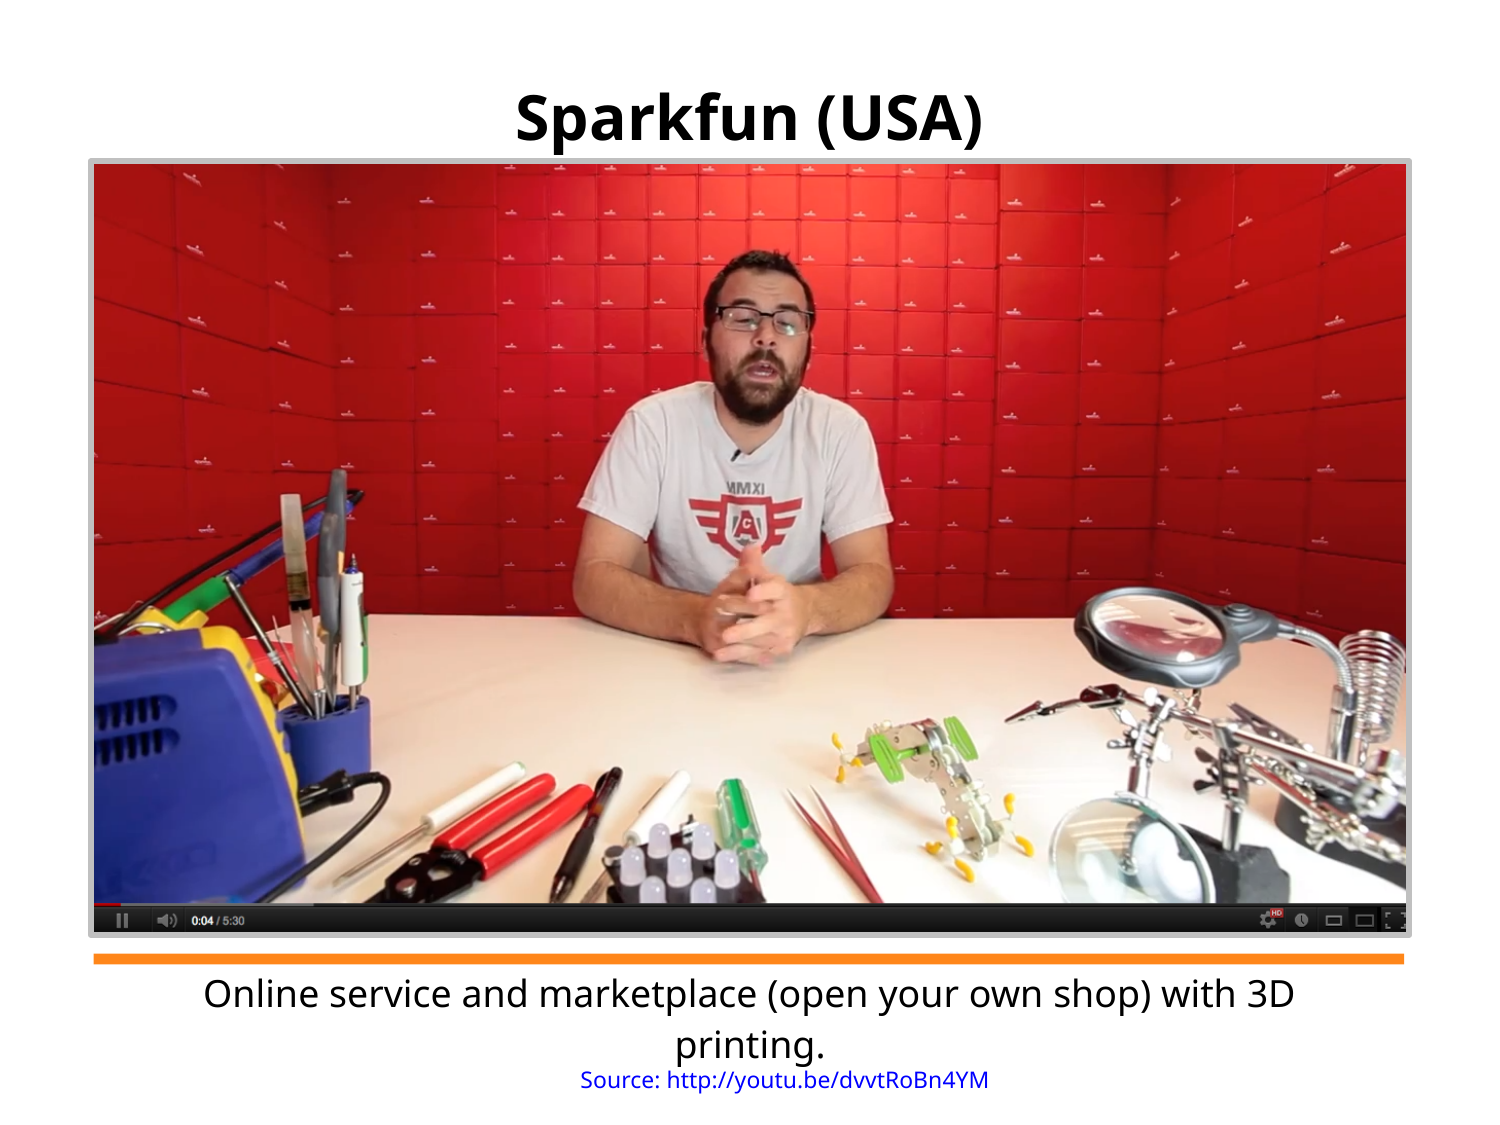

# Sparkfun (USA)
Online service and marketplace (open your own shop) with 3D printing.
Source: http://youtu.be/dvvtRoBn4YM